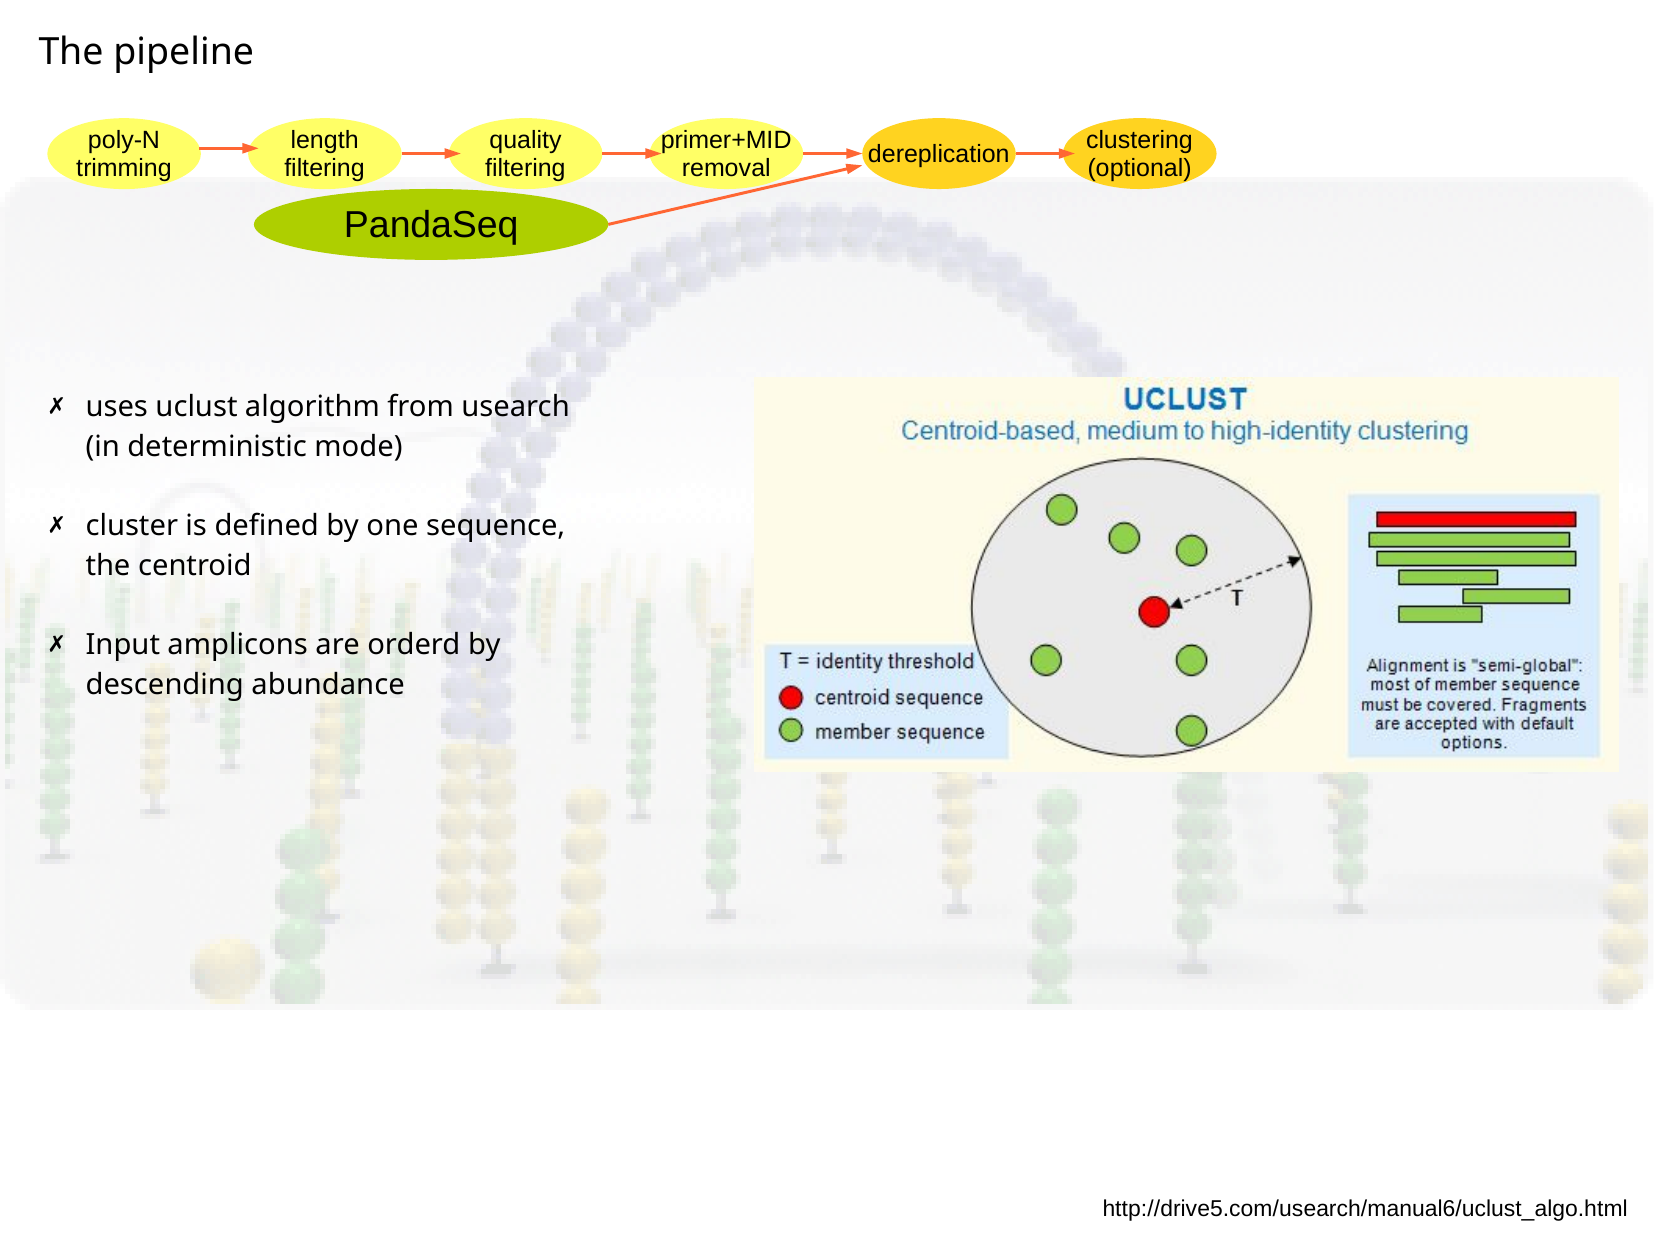

The pipeline
quality
filtering
primer+MID
removal
dereplication
clustering
(optional)
poly-N
trimming
length
filtering
PandaSeq
uses uclust algorithm from usearch
(in deterministic mode)
cluster is defined by one sequence,
the centroid
Input amplicons are orderd by
descending abundance
http://drive5.com/usearch/manual6/uclust_algo.html